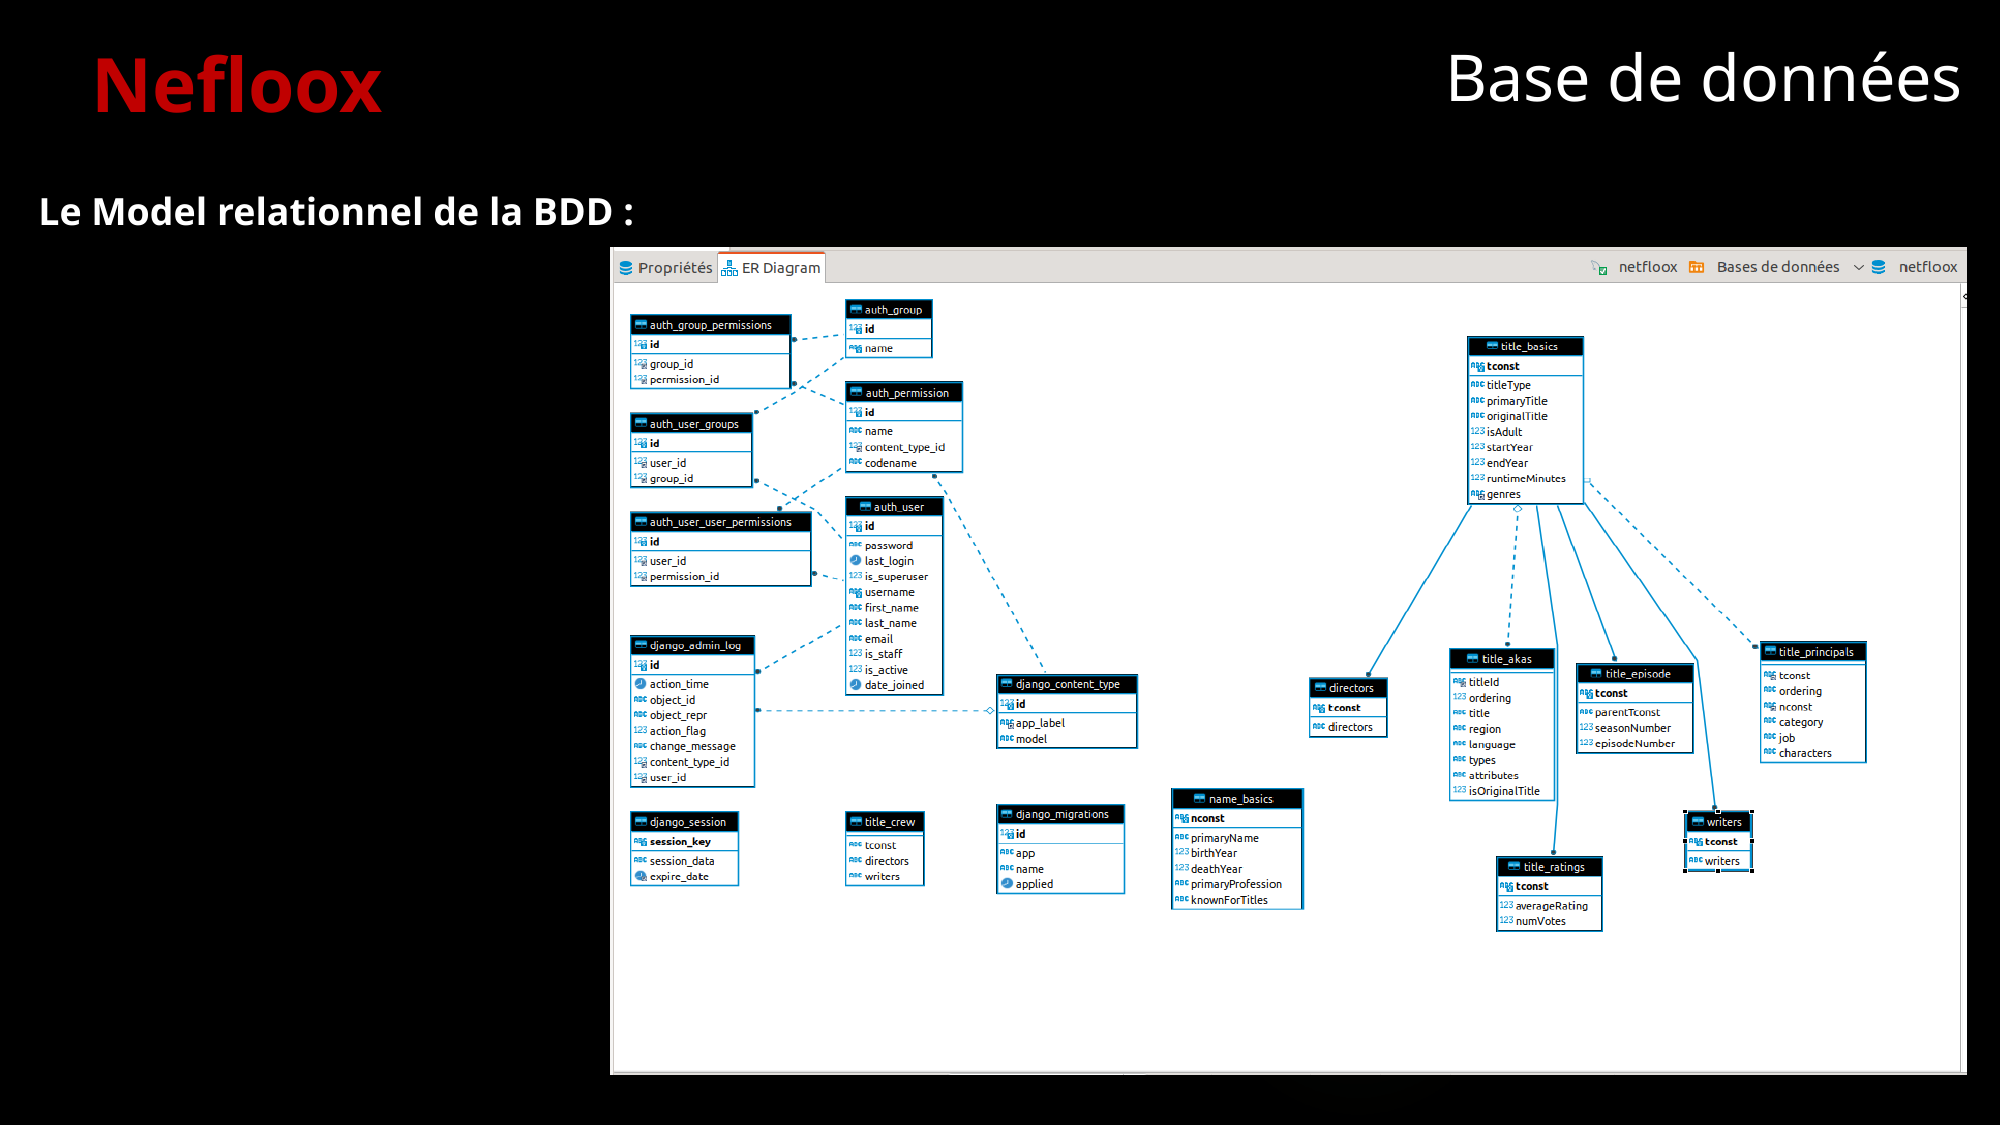

Nefloox
Base de données
Le Model relationnel de la BDD :